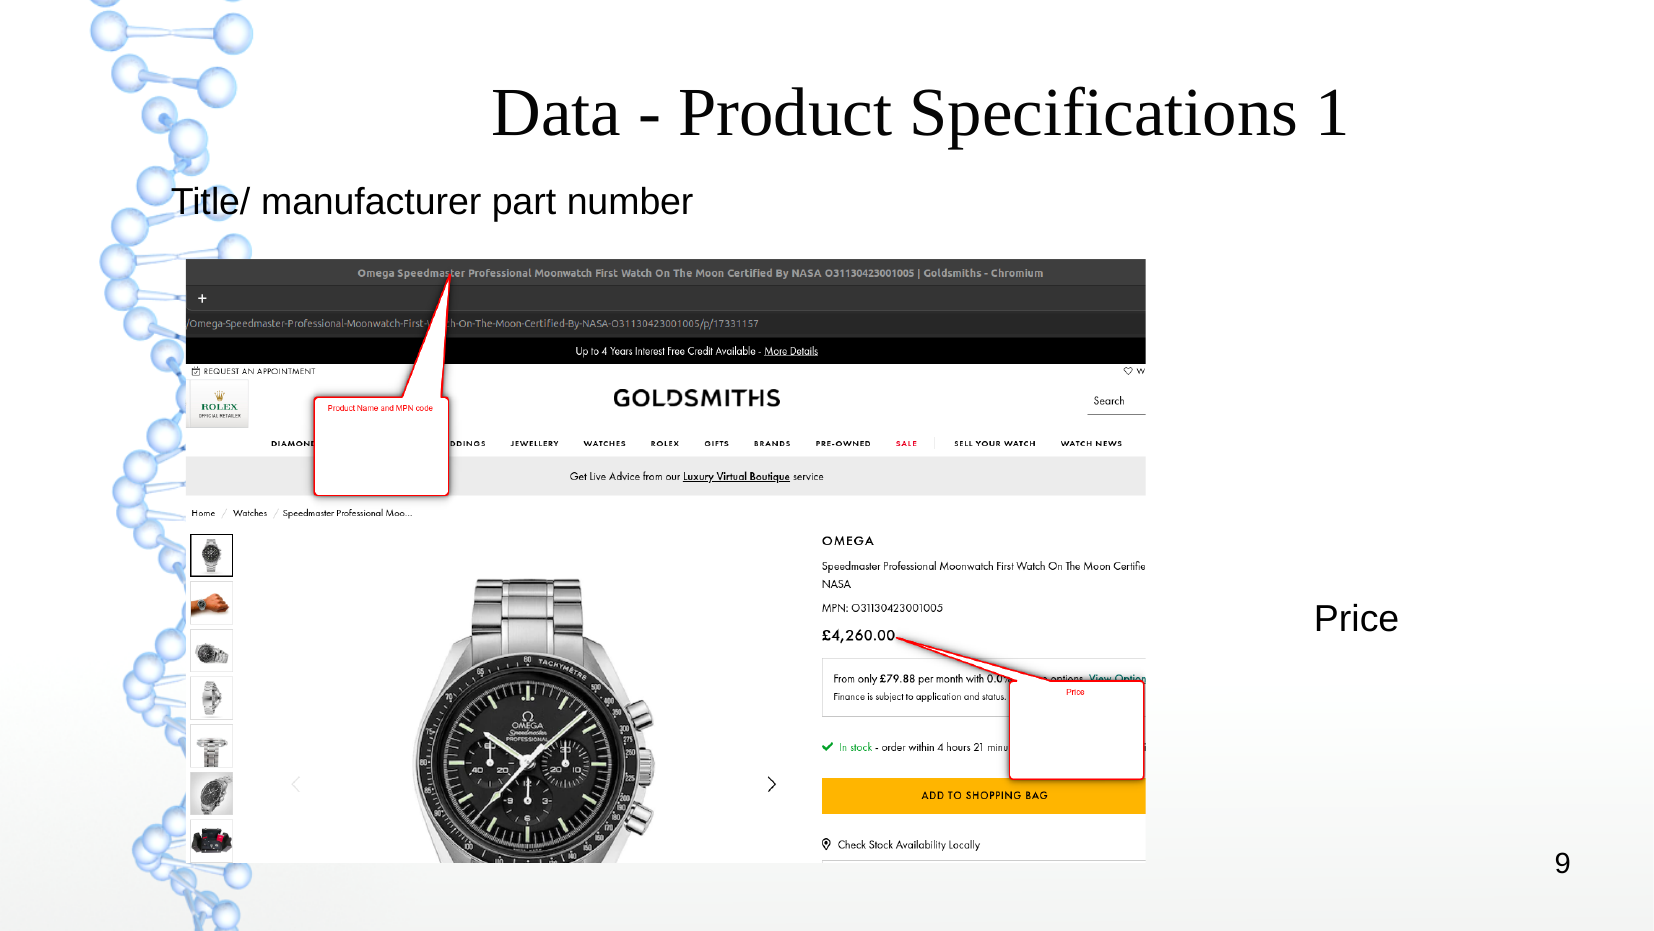

# Data - Product Specifications 1
Title/ manufacturer part number
Price
9